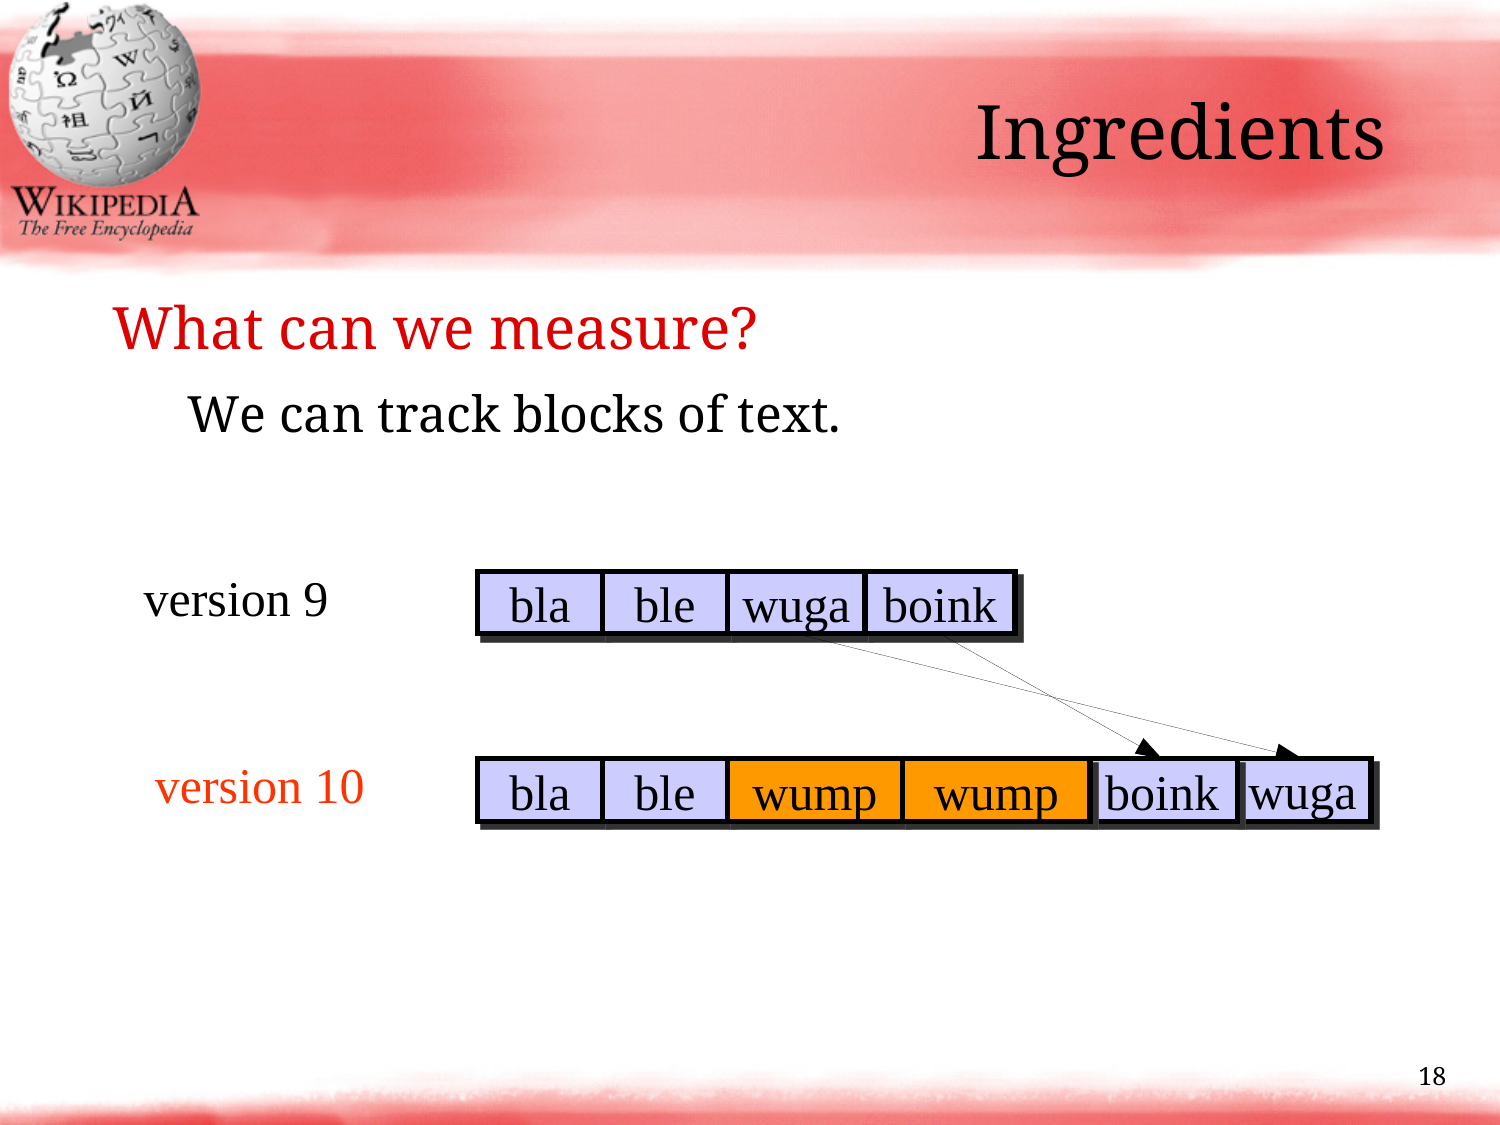

# Ingredients
What can we measure?
We can track blocks of text.
version 9
bla
ble
wuga
boink
version 10
wuga
bla
ble
wump
wump
boink
18